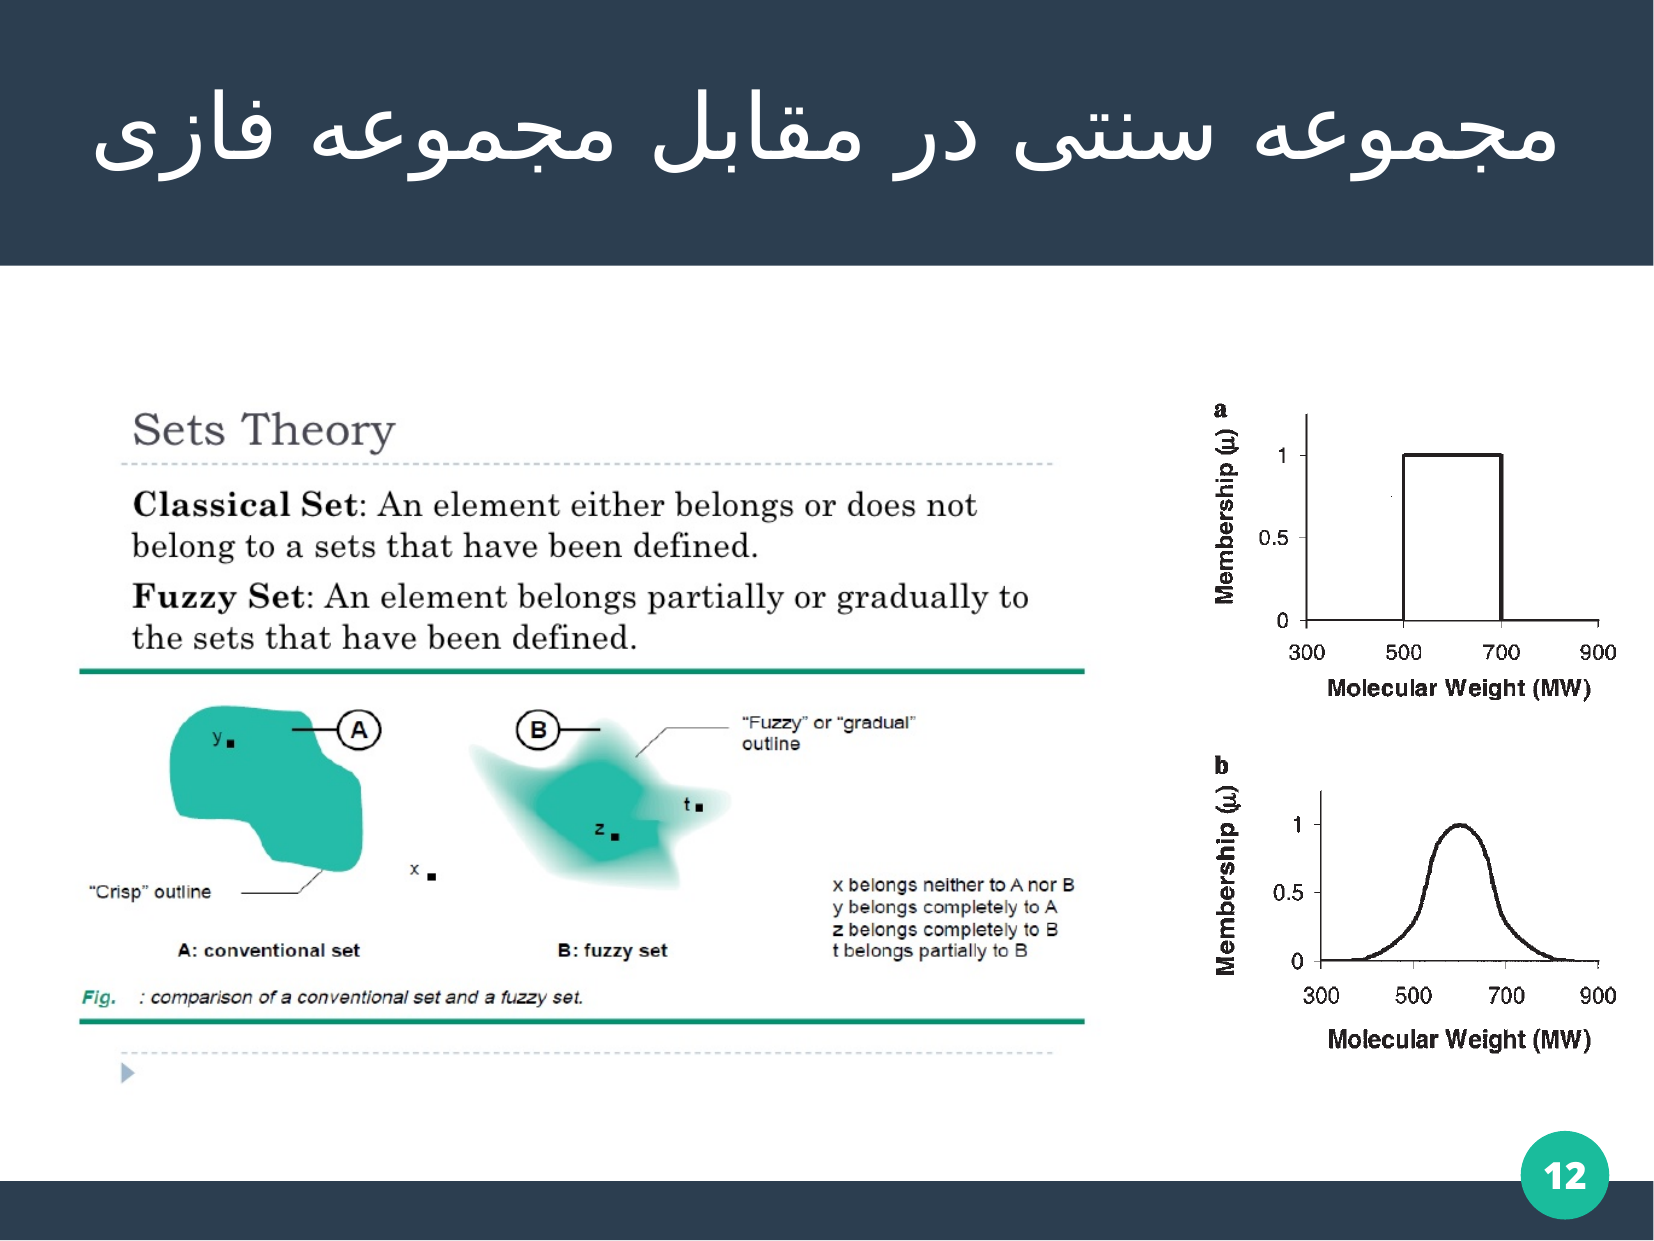

# مجموعه‌ سنتی در مقابل مجموعه فازی
12